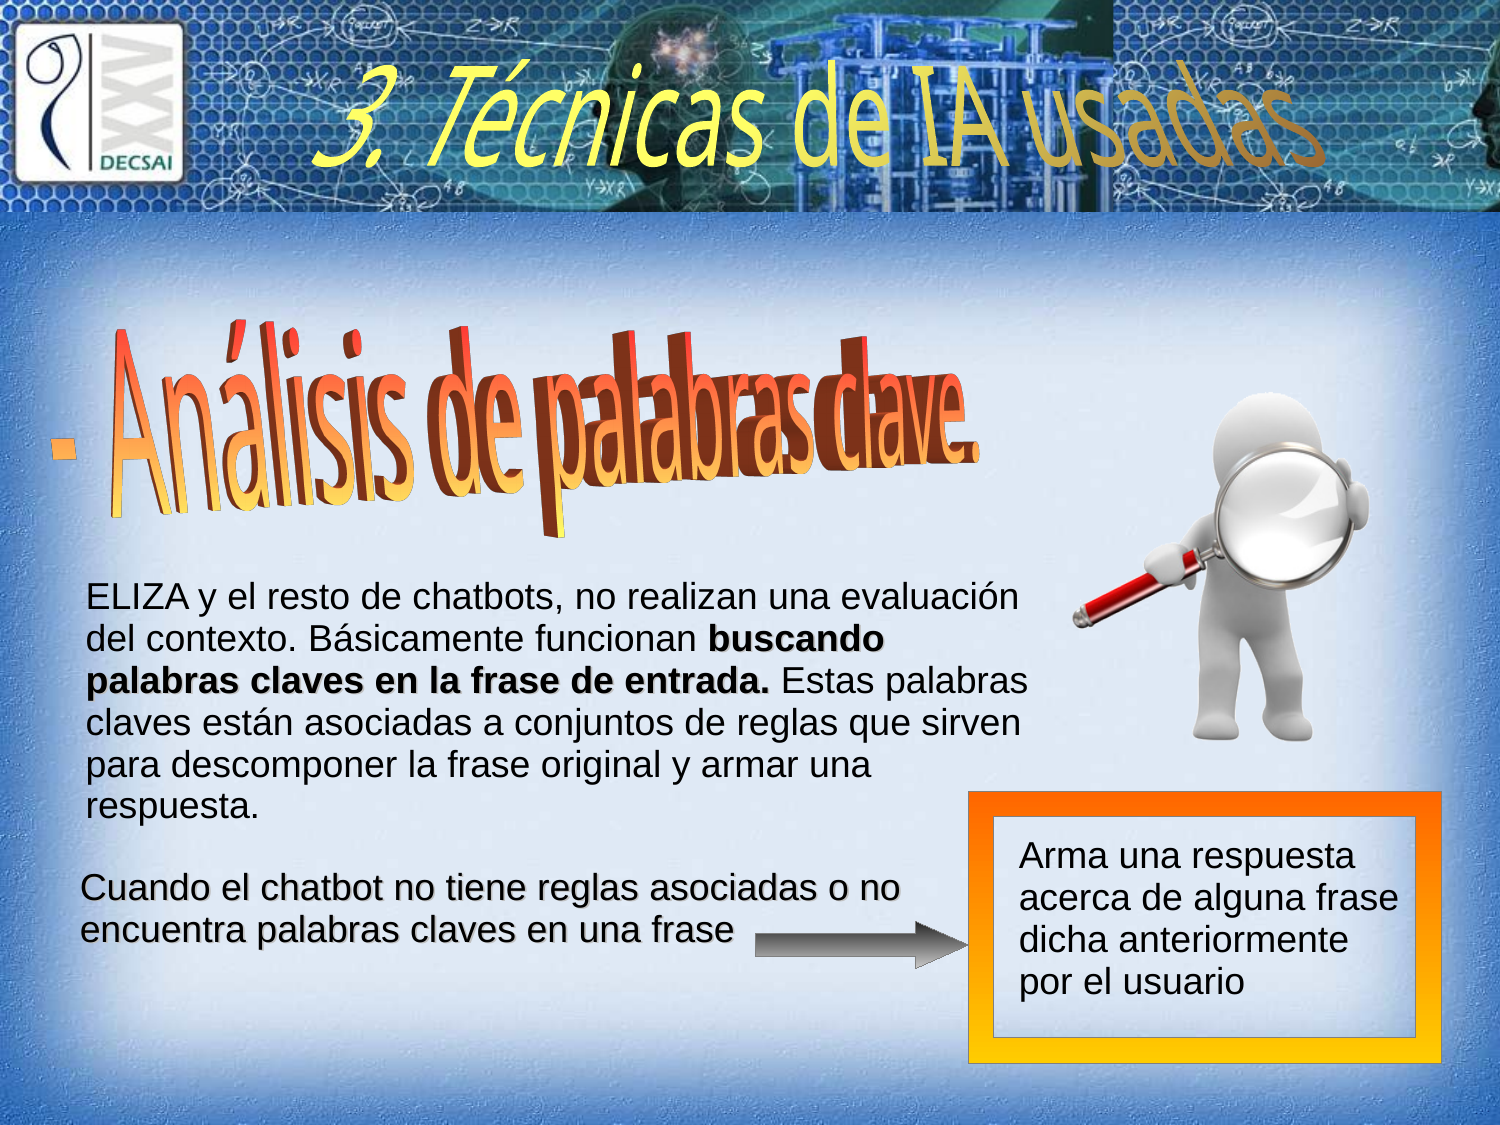

3. Técnicas de IA usadas
- Análisis de palabras clave.
ELIZA y el resto de chatbots, no realizan una evaluación del contexto. Básicamente funcionan buscando palabras claves en la frase de entrada. Estas palabras claves están asociadas a conjuntos de reglas que sirven para descomponer la frase original y armar una respuesta.
Arma una respuesta acerca de alguna frase dicha anteriormente por el usuario
Cuando el chatbot no tiene reglas asociadas o no encuentra palabras claves en una frase